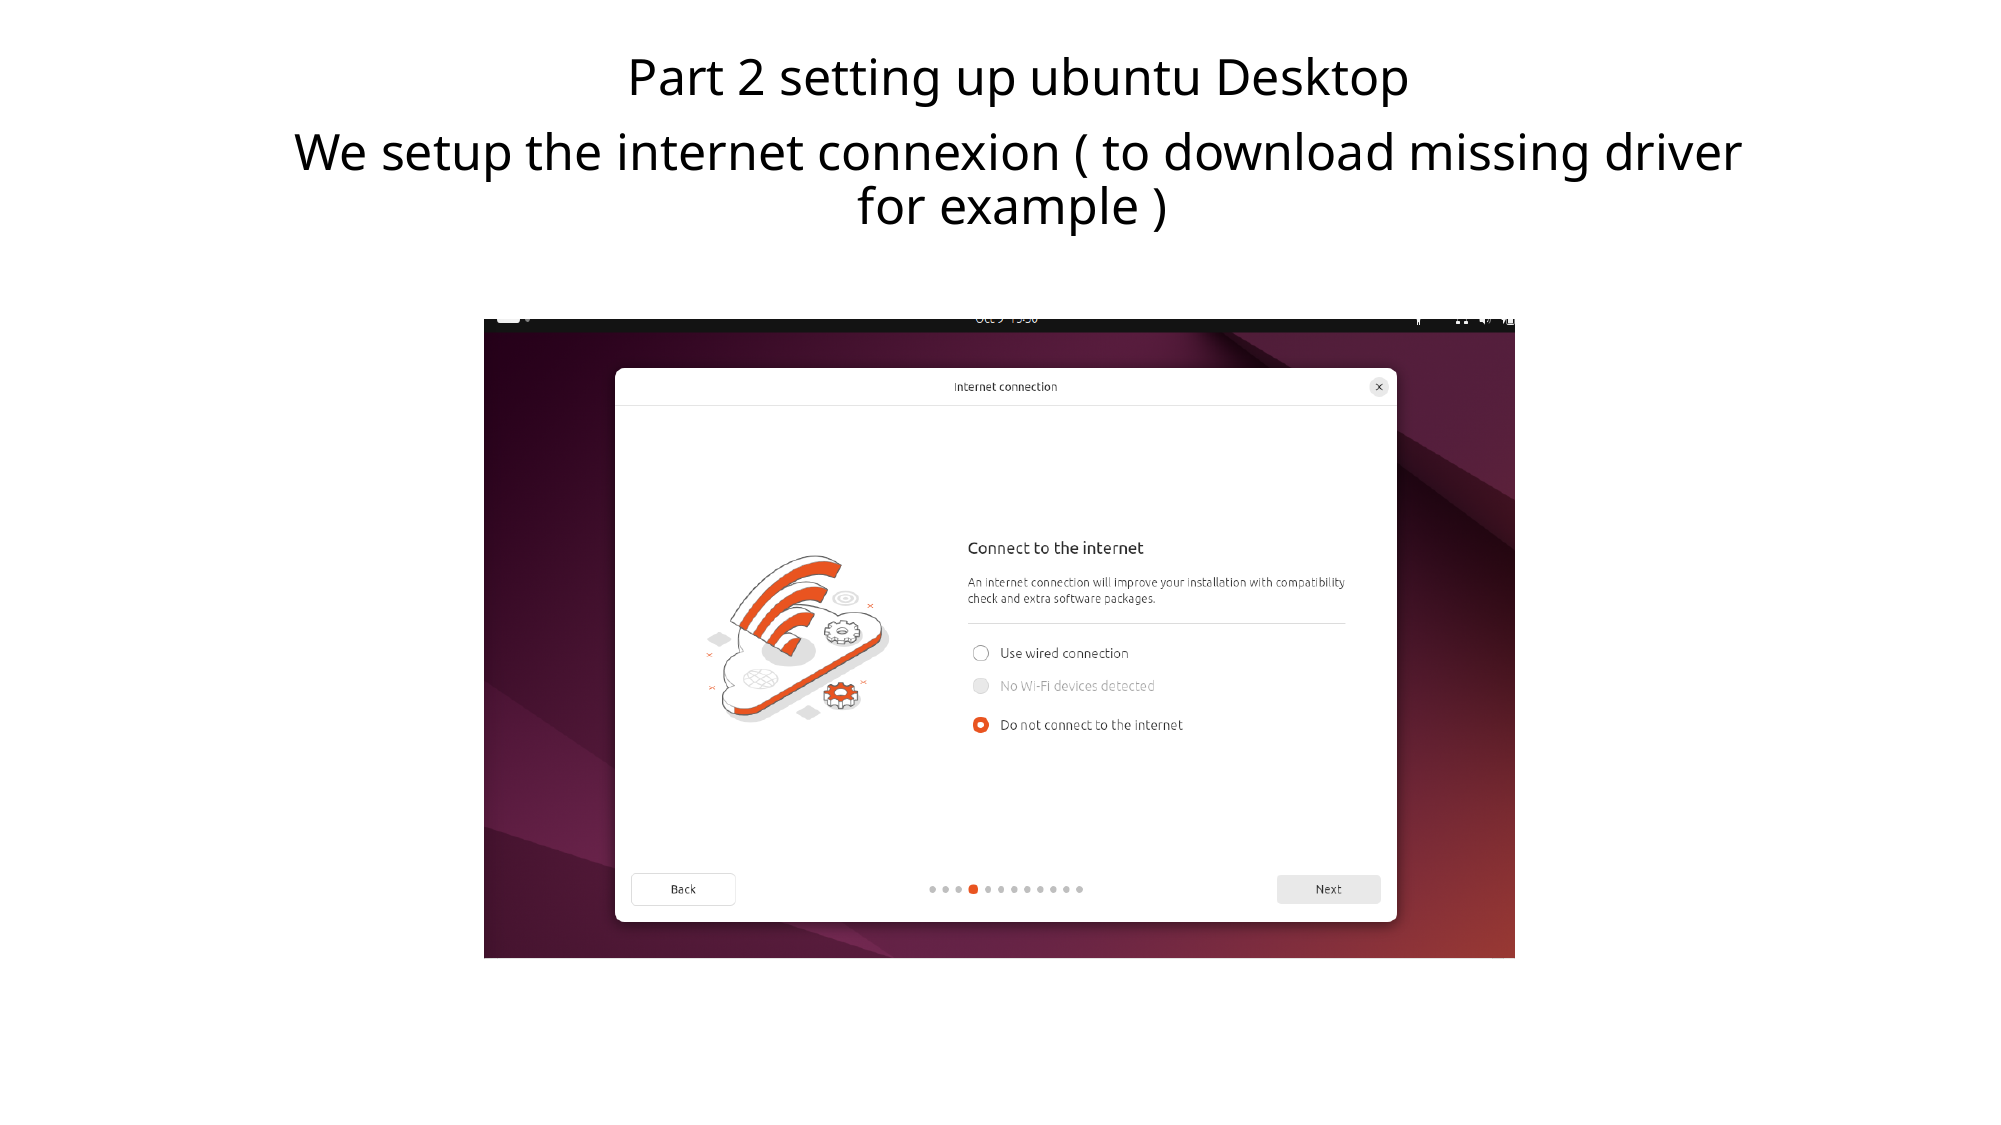

# Part 2 setting up ubuntu Desktop
We setup the internet connexion ( to download missing driver for example )